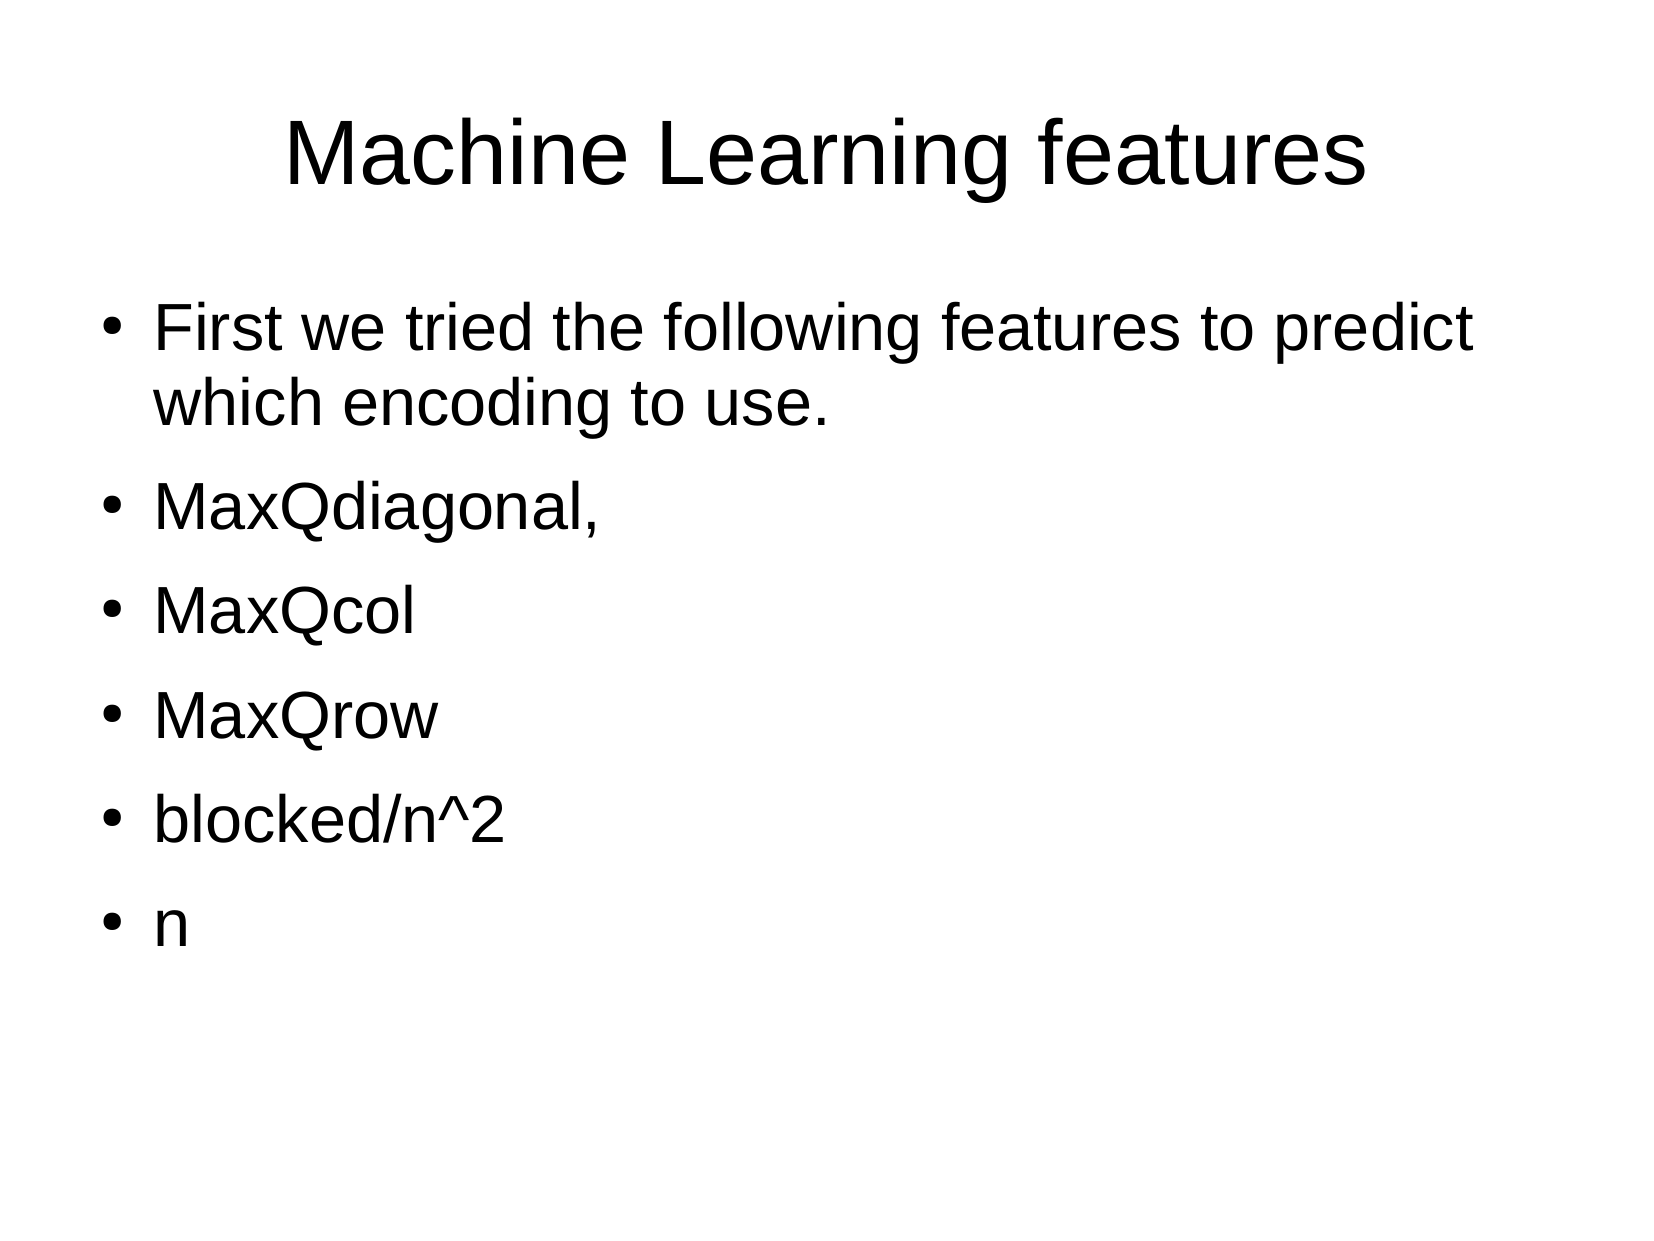

# Machine Learning features
First we tried the following features to predict which encoding to use.
MaxQdiagonal,
MaxQcol
MaxQrow
blocked/n^2
n